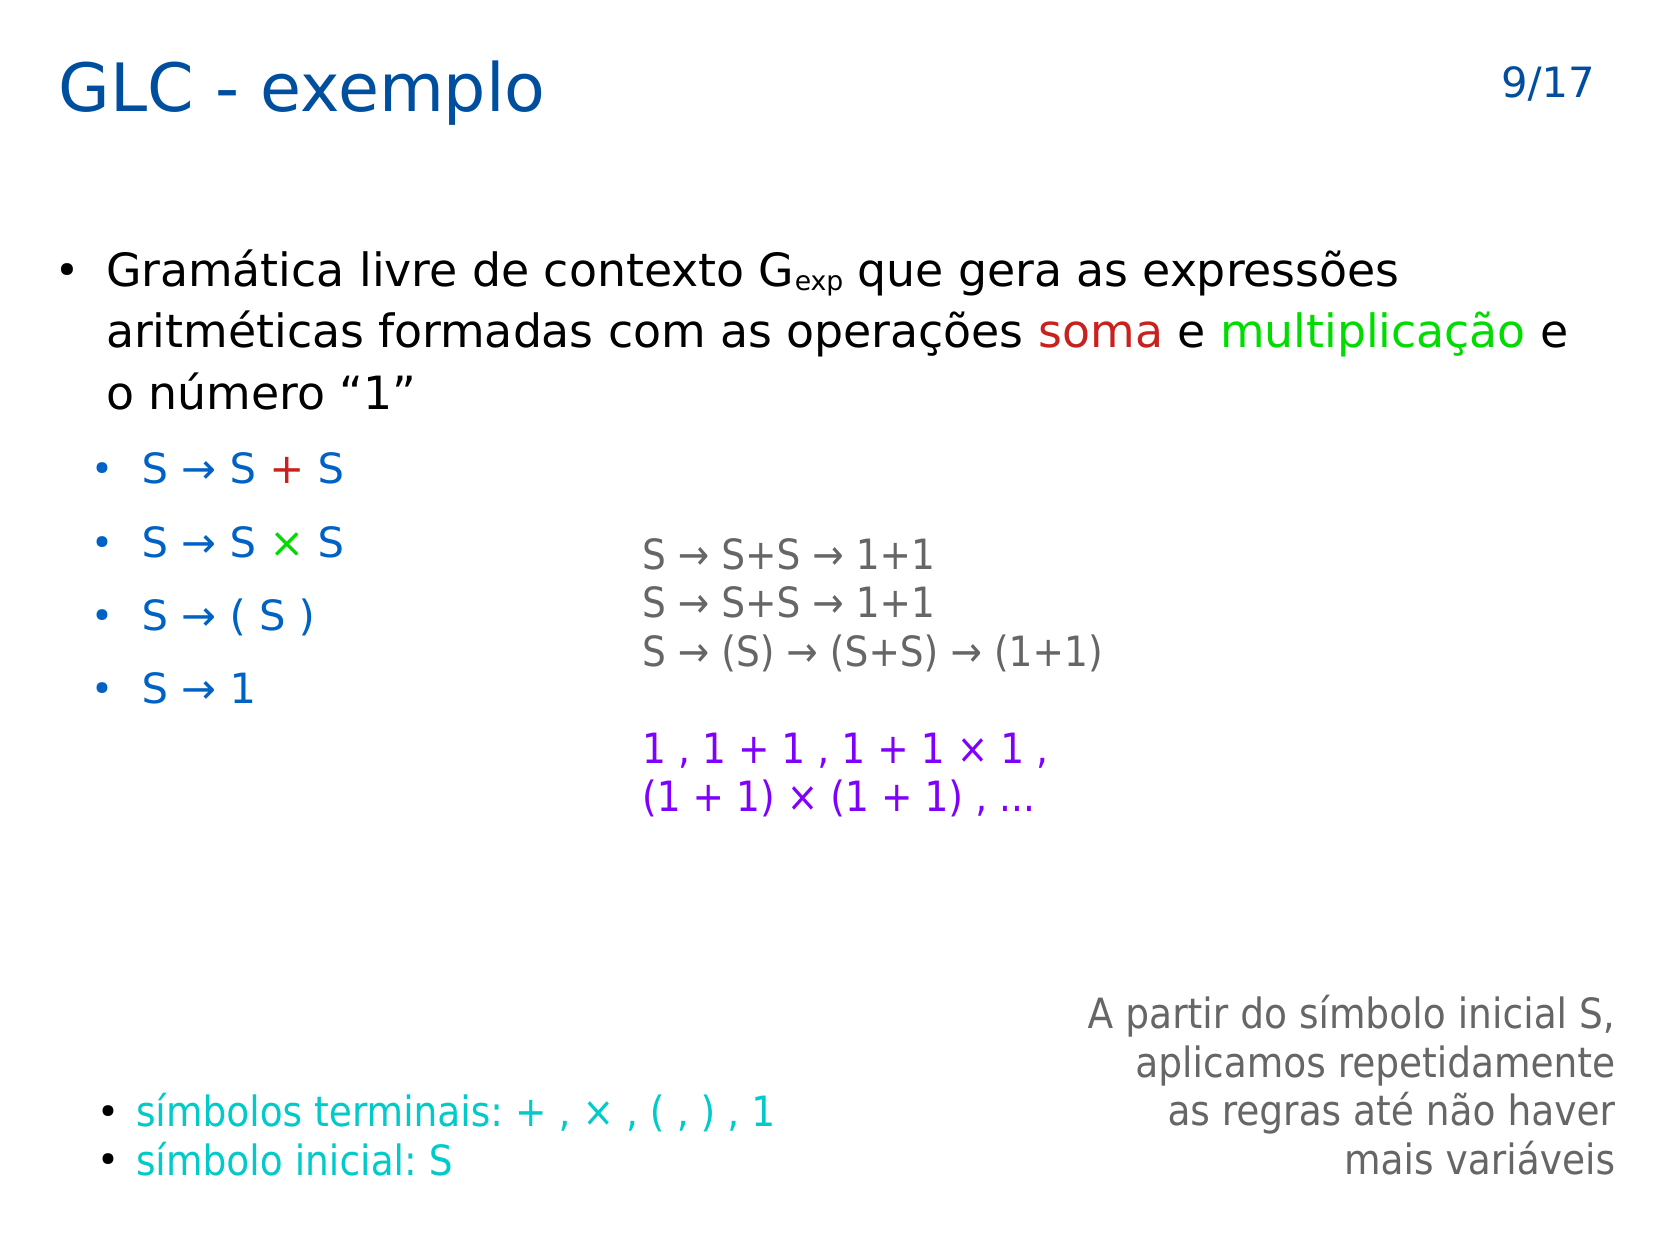

# GLC - exemplo
9
Gramática livre de contexto Gexp que gera as expressões aritméticas formadas com as operações soma e multiplicação e o número “1”
S → S + S
S → S × S
S → ( S )
S → 1
S → S+S → 1+1
S → S+S → 1+1
S → (S) → (S+S) → (1+1)
1 , 1 + 1 , 1 + 1 × 1 ,
(1 + 1) × (1 + 1) , ...
A partir do símbolo inicial S, aplicamos repetidamente as regras até não haver mais variáveis
símbolos terminais: + , × , ( , ) , 1
símbolo inicial: S